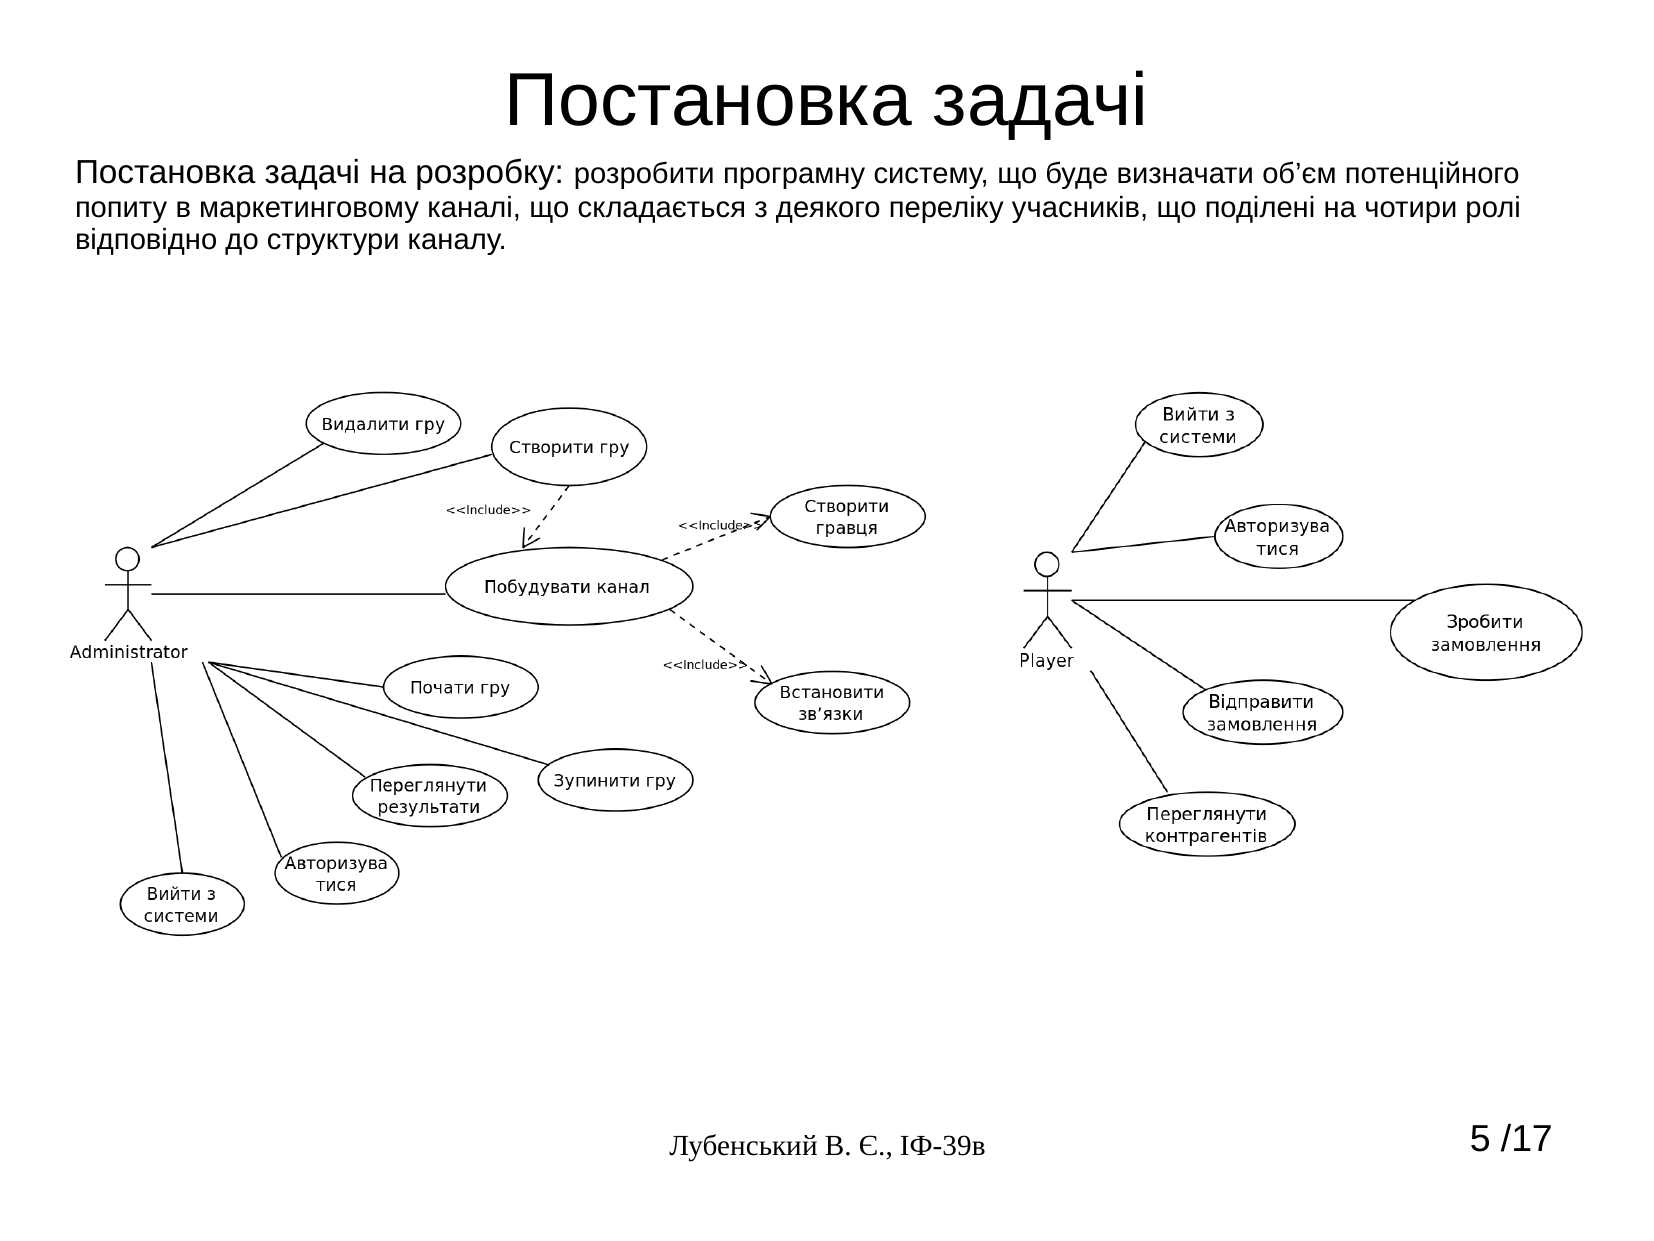

# Постановка задачі
Постановка задачі на розробку: розробити програмну систему, що буде визначати об’єм потенційного попиту в маркетинговому каналі, що складається з деякого переліку учасників, що поділені на чотири ролі відповідно до структури каналу.
17
Лубенський В. Є., ІФ-39в